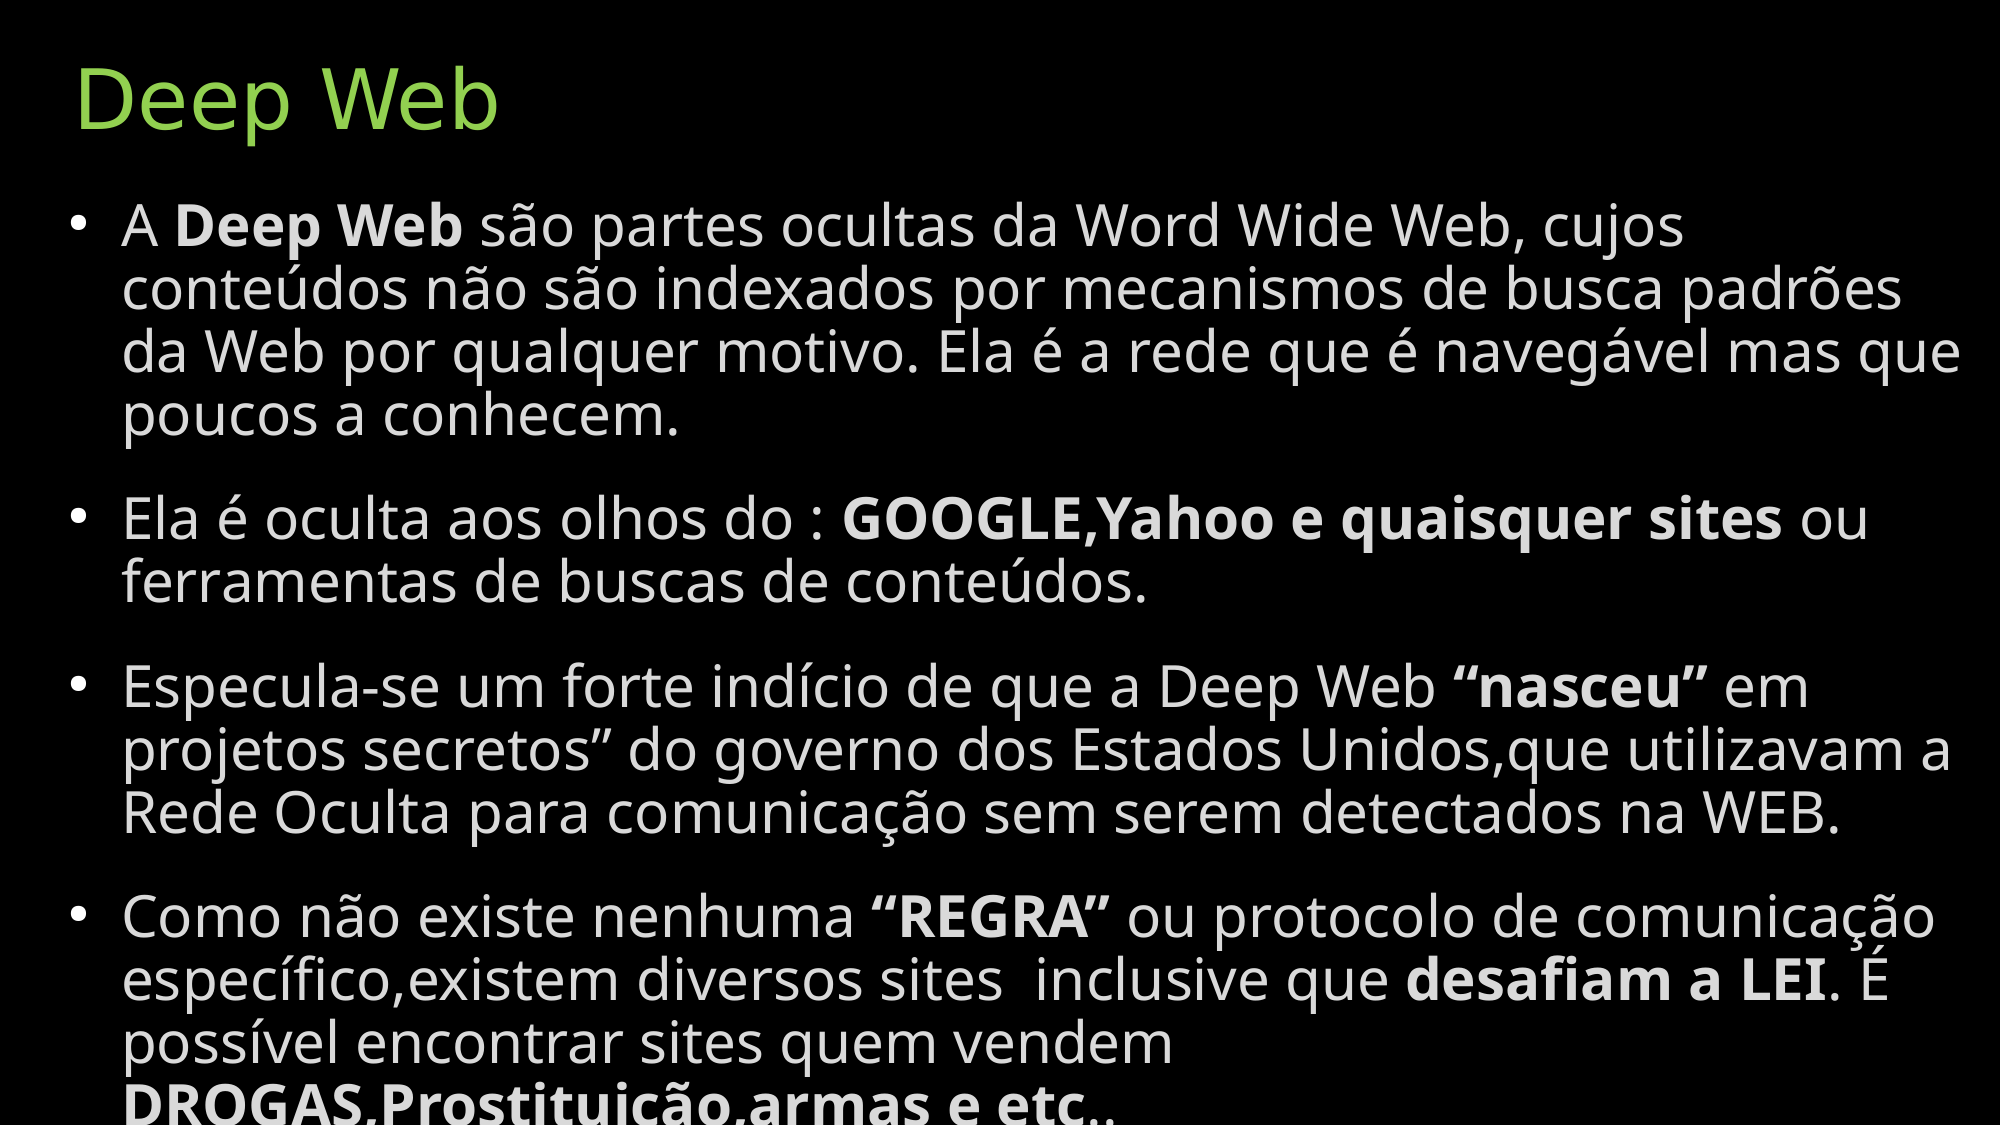

# Deep Web
A Deep Web são partes ocultas da Word Wide Web, cujos conteúdos não são indexados por mecanismos de busca padrões da Web por qualquer motivo. Ela é a rede que é navegável mas que poucos a conhecem.
Ela é oculta aos olhos do : GOOGLE,Yahoo e quaisquer sites ou ferramentas de buscas de conteúdos.
Especula-se um forte indício de que a Deep Web “nasceu” em projetos secretos” do governo dos Estados Unidos,que utilizavam a Rede Oculta para comunicação sem serem detectados na WEB.
Como não existe nenhuma “REGRA” ou protocolo de comunicação específico,existem diversos sites inclusive que desafiam a LEI. É possível encontrar sites quem vendem DROGAS,Prostituição,armas e etc..